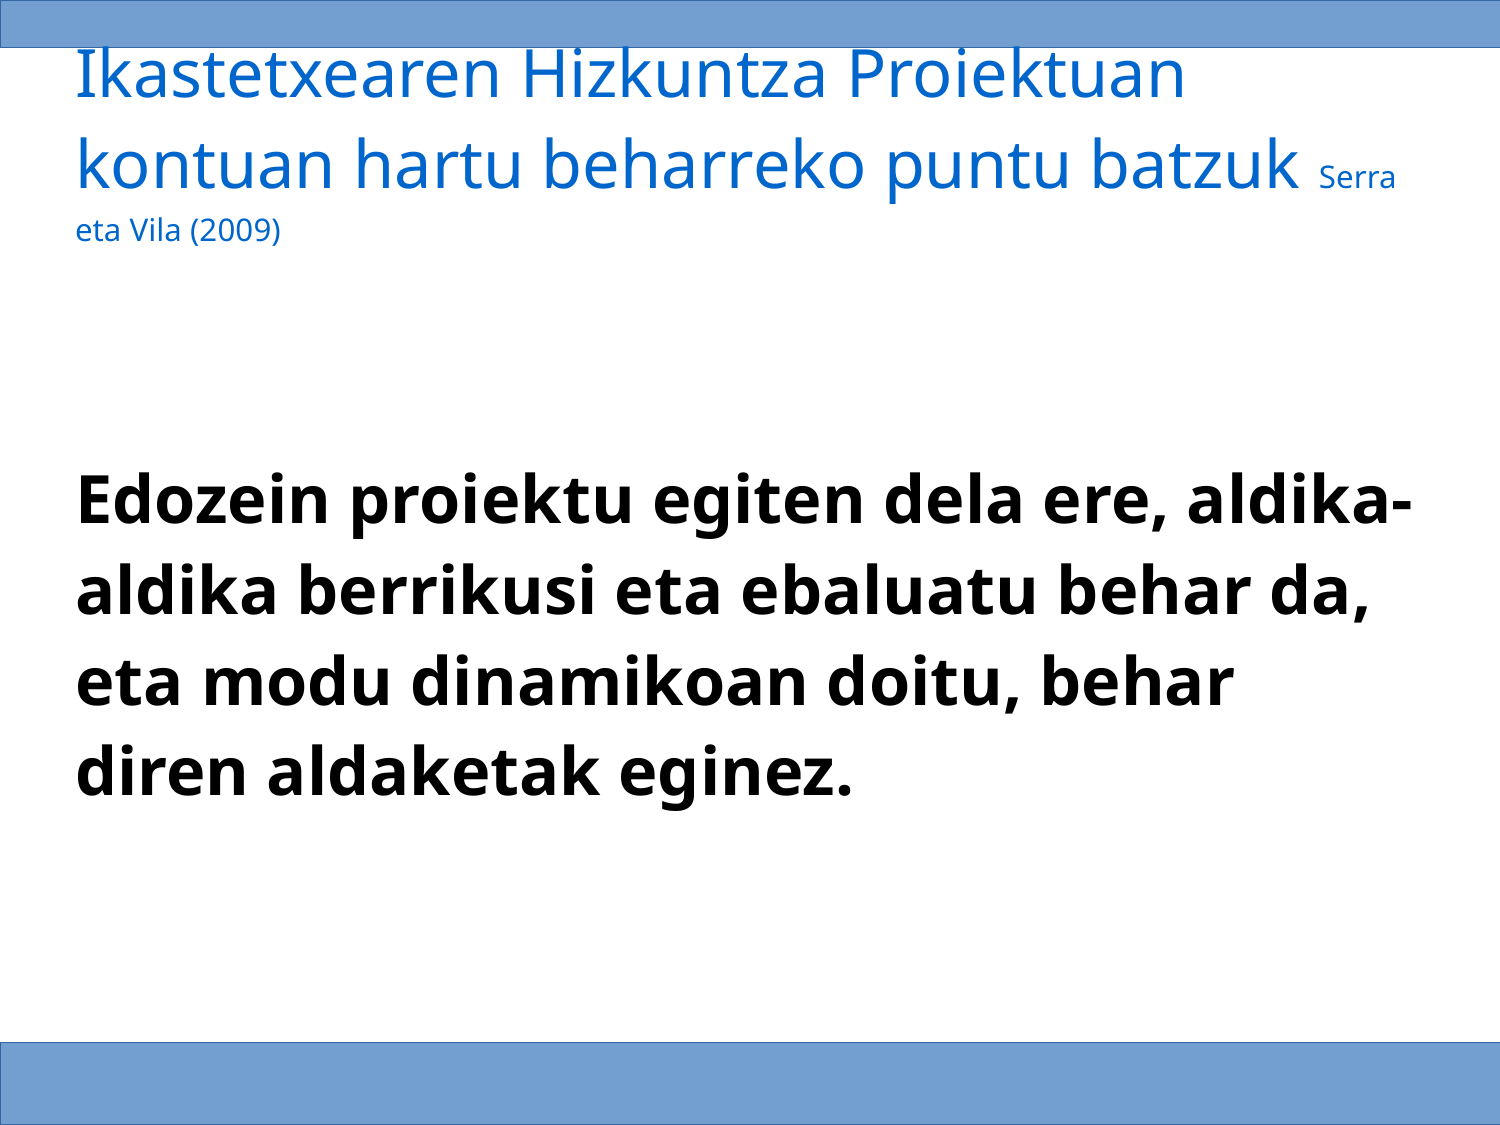

# Ikastetxearen Hizkuntza Proiektuan kontuan hartu beharreko puntu batzuk Serra eta Vila (2009)
Edozein proiektu egiten dela ere, aldika-aldika berrikusi eta ebaluatu behar da, eta modu dinamikoan doitu, behar diren aldaketak eginez.